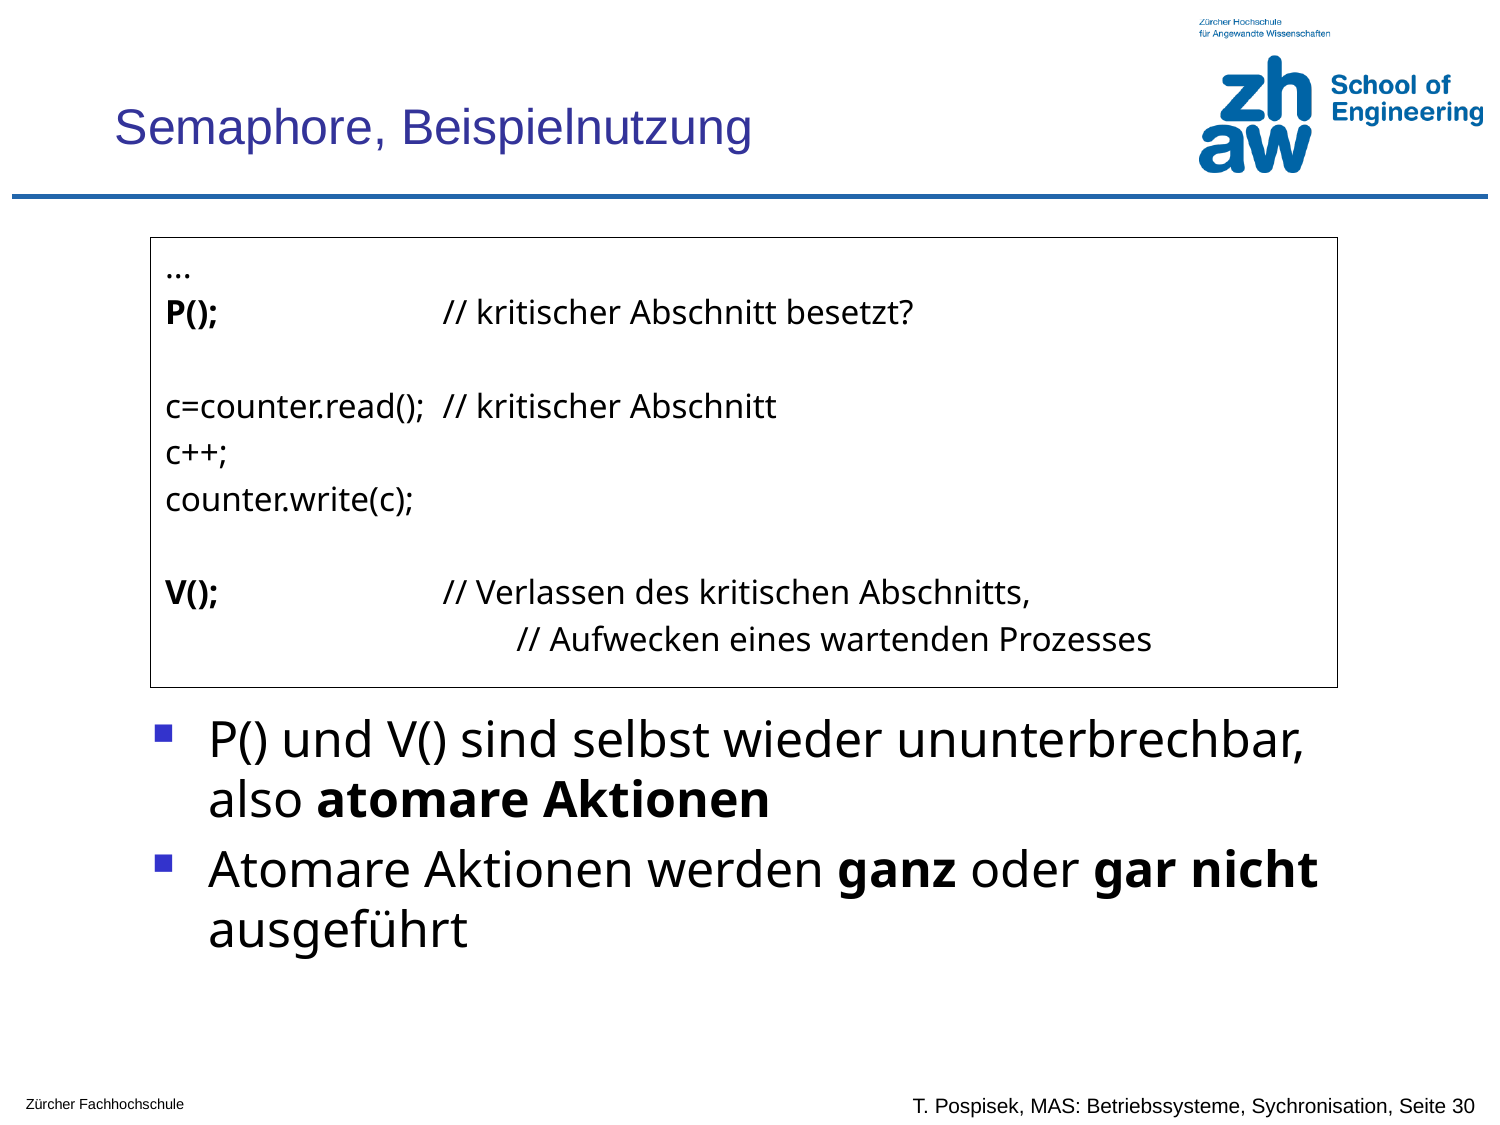

# Semaphore, Beispielnutzung
...
P();				// kritischer Abschnitt besetzt?
c=counter.read();	// kritischer Abschnitt
c++;
counter.write(c);
V();				// Verlassen des kritischen Abschnitts,
 					// Aufwecken eines wartenden Prozesses
P() und V() sind selbst wieder ununterbrechbar, also atomare Aktionen
Atomare Aktionen werden ganz oder gar nicht ausgeführt